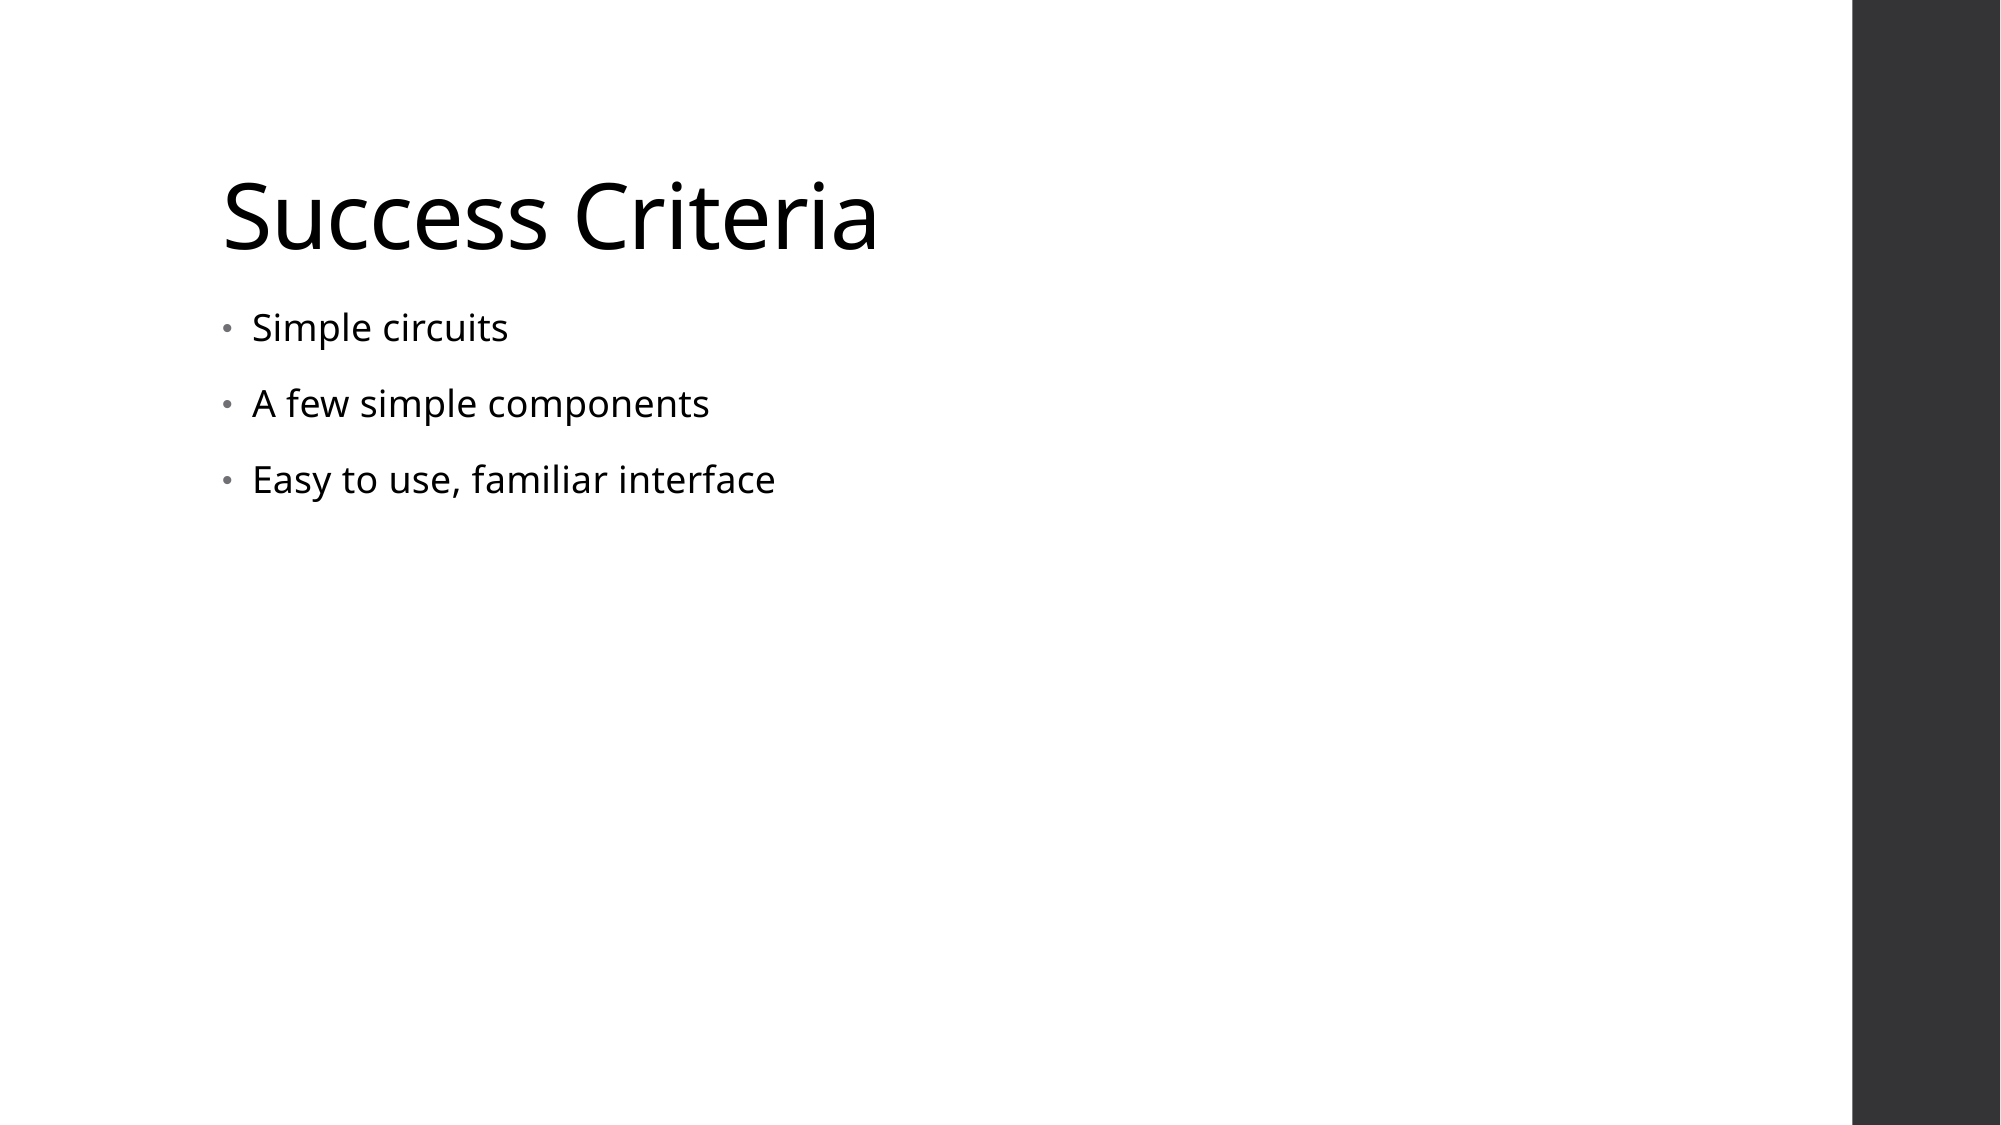

# Success Criteria
Simple circuits
A few simple components
Easy to use, familiar interface